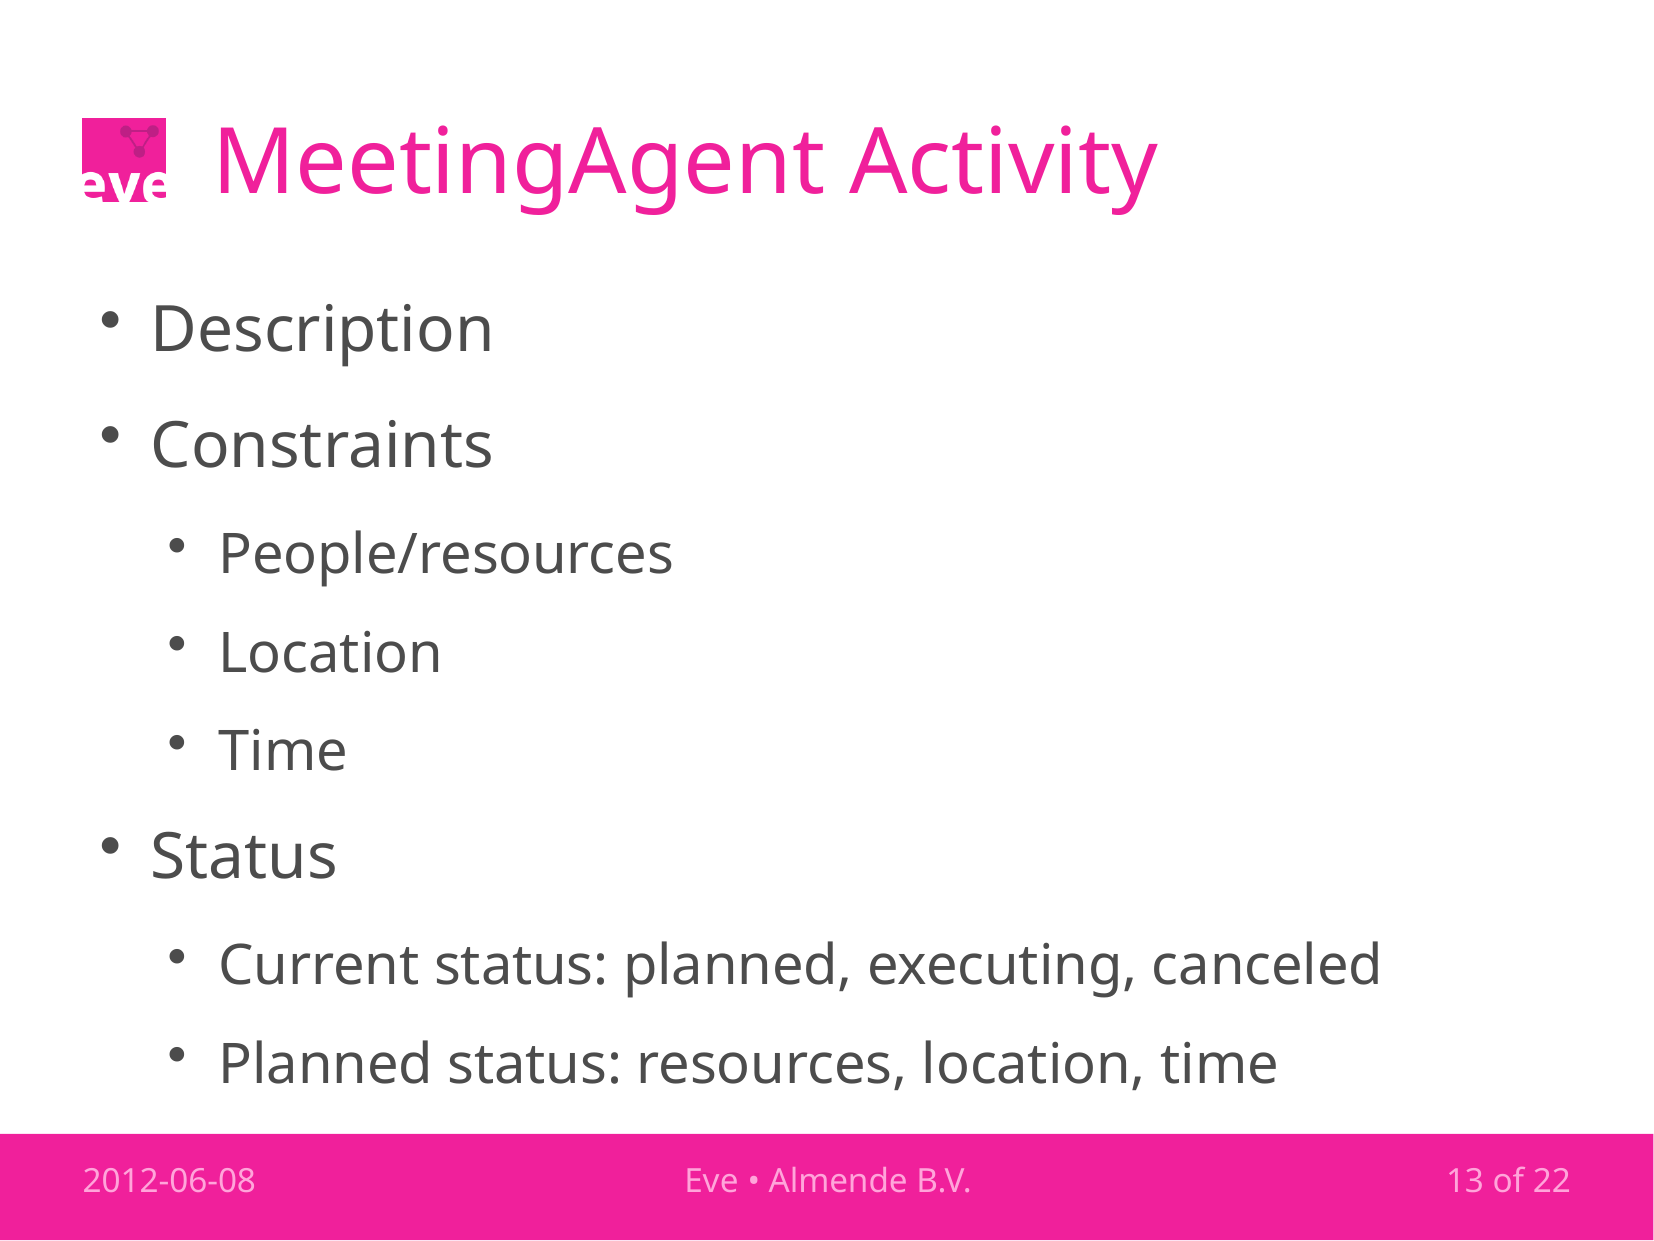

# MeetingAgent Activity
Description
Constraints
People/resources
Location
Time
Status
Current status: planned, executing, canceled
Planned status: resources, location, time
2012-06-08
13